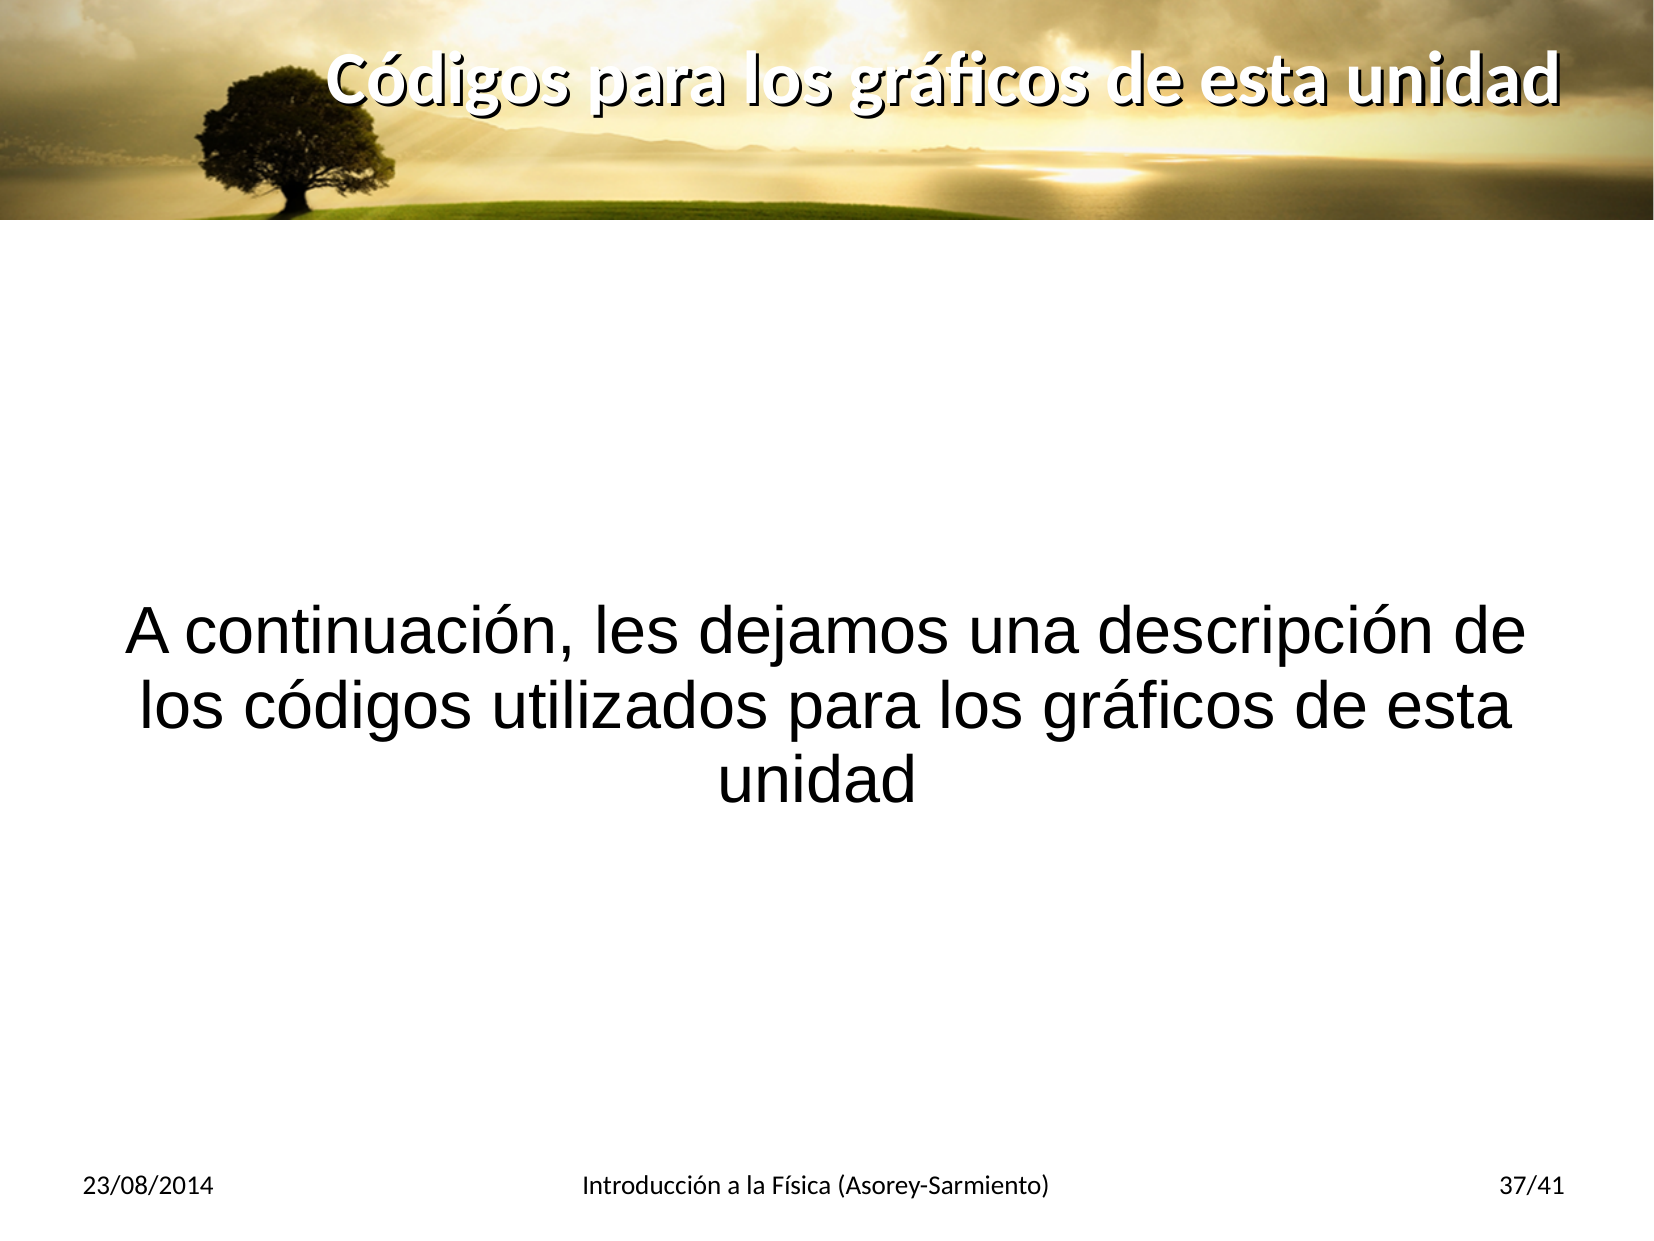

# Códigos para los gráficos de esta unidad
A continuación, les dejamos una descripción de los códigos utilizados para los gráficos de esta unidad
23/08/2014
Introducción a la Física (Asorey-Sarmiento)
37